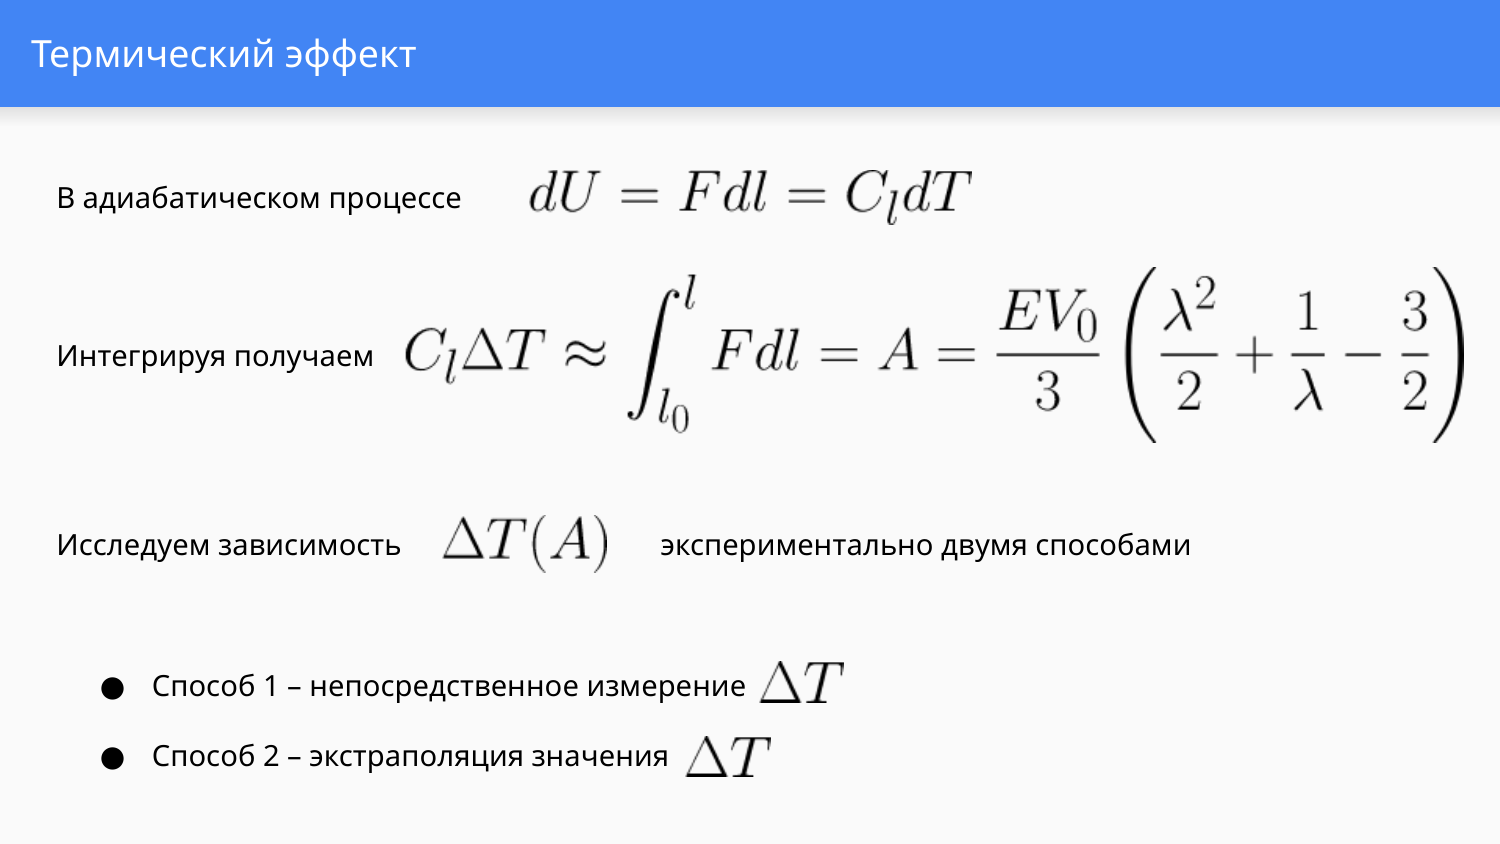

# Термический эффект
В адиабатическом процессе
Интегрируя получаем
Исследуем зависимость
экспериментально двумя способами
Способ 1 – непосредственное измерение
Способ 2 – экстраполяция значения